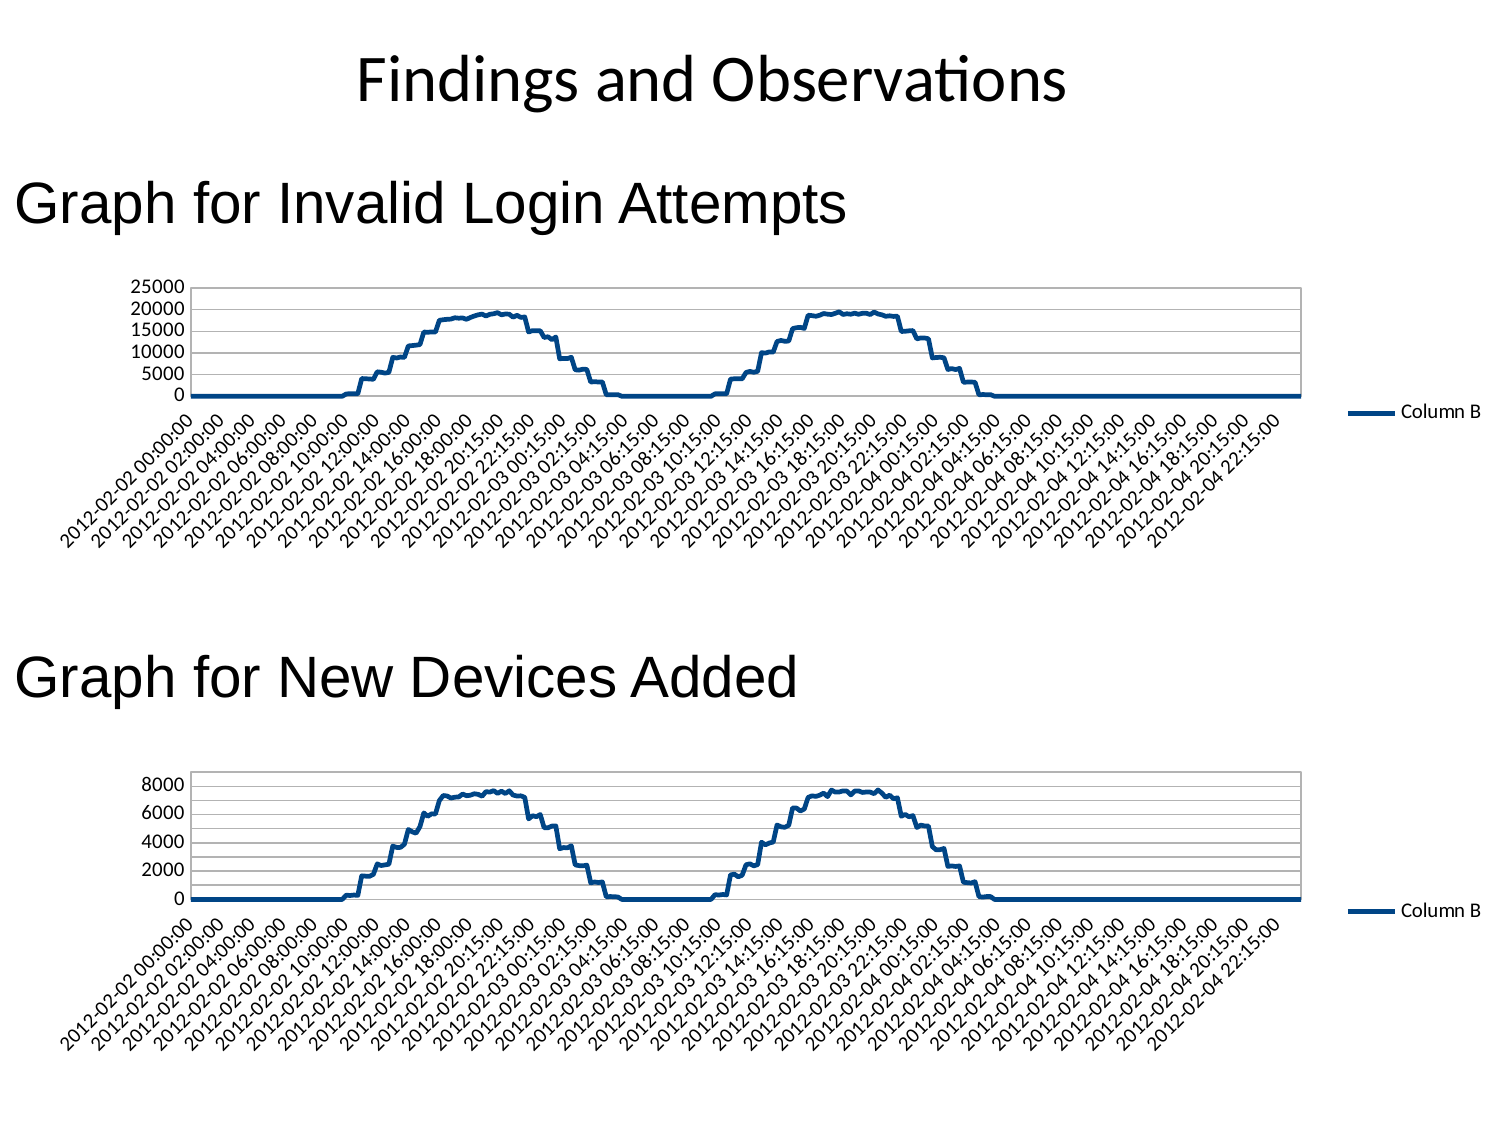

# Findings and Observations
Graph for Invalid Login Attempts
### Chart
| Category | Column B |
|---|---|
| 2012-02-02 00:00:00 | 0.0 |
| 2012-02-02 00:15:00 | 0.0 |
| 2012-02-02 00:30:00 | 0.0 |
| 2012-02-02 00:45:00 | 0.0 |
| 2012-02-02 01:00:00 | 0.0 |
| 2012-02-02 01:15:00 | 0.0 |
| 2012-02-02 01:30:00 | 0.0 |
| 2012-02-02 01:45:00 | 0.0 |
| 2012-02-02 02:00:00 | 0.0 |
| 2012-02-02 02:15:00 | 0.0 |
| 2012-02-02 02:30:00 | 0.0 |
| 2012-02-02 02:45:00 | 0.0 |
| 2012-02-02 03:00:00 | 0.0 |
| 2012-02-02 03:15:00 | 0.0 |
| 2012-02-02 03:30:00 | 0.0 |
| 2012-02-02 03:45:00 | 0.0 |
| 2012-02-02 04:00:00 | 0.0 |
| 2012-02-02 04:15:00 | 0.0 |
| 2012-02-02 04:30:00 | 0.0 |
| 2012-02-02 04:45:00 | 0.0 |
| 2012-02-02 05:00:00 | 0.0 |
| 2012-02-02 05:15:00 | 0.0 |
| 2012-02-02 05:30:00 | 0.0 |
| 2012-02-02 05:45:00 | 0.0 |
| 2012-02-02 06:00:00 | 0.0 |
| 2012-02-02 06:15:00 | 0.0 |
| 2012-02-02 06:30:00 | 0.0 |
| 2012-02-02 06:45:00 | 0.0 |
| 2012-02-02 07:00:00 | 0.0 |
| 2012-02-02 07:15:00 | 0.0 |
| 2012-02-02 07:30:00 | 0.0 |
| 2012-02-02 07:45:00 | 0.0 |
| 2012-02-02 08:00:00 | 0.0 |
| 2012-02-02 08:15:00 | 0.0 |
| 2012-02-02 08:30:00 | 0.0 |
| 2012-02-02 08:45:00 | 0.0 |
| 2012-02-02 09:00:00 | 0.0 |
| 2012-02-02 09:15:00 | 0.0 |
| 2012-02-02 09:30:00 | 0.0 |
| 2012-02-02 09:45:00 | 0.0 |
| 2012-02-02 10:00:00 | 524.0 |
| 2012-02-02 10:15:00 | 581.0 |
| 2012-02-02 10:30:00 | 549.0 |
| 2012-02-02 10:45:00 | 553.0 |
| 2012-02-02 11:00:00 | 4084.0 |
| 2012-02-02 11:15:00 | 4029.0 |
| 2012-02-02 11:30:00 | 3991.0 |
| 2012-02-02 11:45:00 | 3905.0 |
| 2012-02-02 12:00:00 | 5642.0 |
| 2012-02-02 12:15:00 | 5551.0 |
| 2012-02-02 12:30:00 | 5333.0 |
| 2012-02-02 12:45:00 | 5517.0 |
| 2012-02-02 13:00:00 | 8968.0 |
| 2012-02-02 13:15:00 | 8835.0 |
| 2012-02-02 13:30:00 | 9052.0 |
| 2012-02-02 13:45:00 | 8963.0 |
| 2012-02-02 14:00:00 | 11616.0 |
| 2012-02-02 14:15:00 | 11690.0 |
| 2012-02-02 14:30:00 | 11784.0 |
| 2012-02-02 14:45:00 | 11926.0 |
| 2012-02-02 15:00:00 | 14830.0 |
| 2012-02-02 15:15:00 | 14760.0 |
| 2012-02-02 15:30:00 | 14854.0 |
| 2012-02-02 15:45:00 | 14821.0 |
| 2012-02-02 16:00:00 | 17530.0 |
| 2012-02-02 16:15:00 | 17663.0 |
| 2012-02-02 16:30:00 | 17766.0 |
| 2012-02-02 16:45:00 | 17820.0 |
| 2012-02-02 17:00:00 | 18121.0 |
| 2012-02-02 17:15:00 | 18017.0 |
| 2012-02-02 17:30:00 | 18076.0 |
| 2012-02-02 17:45:00 | 17761.0 |
| 2012-02-02 18:00:00 | 18189.0 |
| 2012-02-02 18:15:00 | 18527.0 |
| 2012-02-02 18:30:00 | 18796.0 |
| 2012-02-02 18:45:00 | 18983.0 |
| 2012-02-02 19:00:00 | 18518.0 |
| 2012-02-02 19:15:00 | 18925.0 |
| 2012-02-02 19:45:00 | 19047.0 |
| 2012-02-02 20:00:00 | 19299.0 |
| 2012-02-02 20:15:00 | 18806.0 |
| 2012-02-02 20:30:00 | 18995.0 |
| 2012-02-02 20:45:00 | 18957.0 |
| 2012-02-02 21:00:00 | 18262.0 |
| 2012-02-02 21:15:00 | 18690.0 |
| 2012-02-02 21:30:00 | 18197.0 |
| 2012-02-02 21:45:00 | 18316.0 |
| 2012-02-02 22:00:00 | 14828.0 |
| 2012-02-02 22:15:00 | 15145.0 |
| 2012-02-02 22:30:00 | 15116.0 |
| 2012-02-02 22:45:00 | 15099.0 |
| 2012-02-02 23:00:00 | 13562.0 |
| 2012-02-02 23:15:00 | 13738.0 |
| 2012-02-02 23:30:00 | 13066.0 |
| 2012-02-02 23:45:00 | 13682.0 |
| 2012-02-03 00:00:00 | 8653.0 |
| 2012-02-03 00:15:00 | 8719.0 |
| 2012-02-03 00:30:00 | 8701.0 |
| 2012-02-03 00:45:00 | 9005.0 |
| 2012-02-03 01:00:00 | 6110.0 |
| 2012-02-03 01:15:00 | 6023.0 |
| 2012-02-03 01:30:00 | 6258.0 |
| 2012-02-03 01:45:00 | 6183.0 |
| 2012-02-03 02:00:00 | 3261.0 |
| 2012-02-03 02:15:00 | 3364.0 |
| 2012-02-03 02:30:00 | 3281.0 |
| 2012-02-03 02:45:00 | 3311.0 |
| 2012-02-03 03:00:00 | 343.0 |
| 2012-02-03 03:15:00 | 349.0 |
| 2012-02-03 03:30:00 | 341.0 |
| 2012-02-03 03:45:00 | 367.0 |
| 2012-02-03 04:00:00 | 0.0 |
| 2012-02-03 04:15:00 | 0.0 |
| 2012-02-03 04:30:00 | 0.0 |
| 2012-02-03 04:45:00 | 0.0 |
| 2012-02-03 05:00:00 | 0.0 |
| 2012-02-03 05:15:00 | 0.0 |
| 2012-02-03 05:30:00 | 0.0 |
| 2012-02-03 05:45:00 | 0.0 |
| 2012-02-03 06:00:00 | 0.0 |
| 2012-02-03 06:15:00 | 0.0 |
| 2012-02-03 06:30:00 | 0.0 |
| 2012-02-03 06:45:00 | 0.0 |
| 2012-02-03 07:00:00 | 0.0 |
| 2012-02-03 07:15:00 | 0.0 |
| 2012-02-03 07:30:00 | 0.0 |
| 2012-02-03 07:45:00 | 0.0 |
| 2012-02-03 08:00:00 | 0.0 |
| 2012-02-03 08:15:00 | 0.0 |
| 2012-02-03 08:30:00 | 0.0 |
| 2012-02-03 08:45:00 | 0.0 |
| 2012-02-03 09:00:00 | 0.0 |
| 2012-02-03 09:15:00 | 0.0 |
| 2012-02-03 09:30:00 | 0.0 |
| 2012-02-03 09:45:00 | 0.0 |
| 2012-02-03 10:00:00 | 548.0 |
| 2012-02-03 10:15:00 | 575.0 |
| 2012-02-03 10:30:00 | 564.0 |
| 2012-02-03 10:45:00 | 548.0 |
| 2012-02-03 11:00:00 | 3942.0 |
| 2012-02-03 11:15:00 | 4032.0 |
| 2012-02-03 11:30:00 | 4018.0 |
| 2012-02-03 11:45:00 | 4013.0 |
| 2012-02-03 12:00:00 | 5484.0 |
| 2012-02-03 12:15:00 | 5732.0 |
| 2012-02-03 12:30:00 | 5530.0 |
| 2012-02-03 12:45:00 | 5759.0 |
| 2012-02-03 13:00:00 | 10057.0 |
| 2012-02-03 13:15:00 | 9957.0 |
| 2012-02-03 13:30:00 | 10239.0 |
| 2012-02-03 13:45:00 | 10188.0 |
| 2012-02-03 14:00:00 | 12650.0 |
| 2012-02-03 14:15:00 | 12888.0 |
| 2012-02-03 14:30:00 | 12690.0 |
| 2012-02-03 14:45:00 | 12751.0 |
| 2012-02-03 15:00:00 | 15606.0 |
| 2012-02-03 15:15:00 | 15833.0 |
| 2012-02-03 15:30:00 | 15915.0 |
| 2012-02-03 15:45:00 | 15646.0 |
| 2012-02-03 16:00:00 | 18709.0 |
| 2012-02-03 16:15:00 | 18604.0 |
| 2012-02-03 16:30:00 | 18474.0 |
| 2012-02-03 16:45:00 | 18703.0 |
| 2012-02-03 17:00:00 | 19096.0 |
| 2012-02-03 17:15:00 | 18947.0 |
| 2012-02-03 17:30:00 | 18874.0 |
| 2012-02-03 17:45:00 | 19154.0 |
| 2012-02-03 18:00:00 | 19495.0 |
| 2012-02-03 18:15:00 | 18888.0 |
| 2012-02-03 18:30:00 | 19047.0 |
| 2012-02-03 18:45:00 | 18936.0 |
| 2012-02-03 19:00:00 | 19180.0 |
| 2012-02-03 19:15:00 | 18925.0 |
| 2012-02-03 19:30:00 | 19160.0 |
| 2012-02-03 19:45:00 | 19168.0 |
| 2012-02-03 20:00:00 | 18867.0 |
| 2012-02-03 20:15:00 | 19424.0 |
| 2012-02-03 20:30:00 | 19005.0 |
| 2012-02-03 20:45:00 | 18796.0 |
| 2012-02-03 21:00:00 | 18459.0 |
| 2012-02-03 21:15:00 | 18576.0 |
| 2012-02-03 21:30:00 | 18429.0 |
| 2012-02-03 21:45:00 | 18486.0 |
| 2012-02-03 22:00:00 | 14960.0 |
| 2012-02-03 22:15:00 | 15006.0 |
| 2012-02-03 22:30:00 | 15108.0 |
| 2012-02-03 22:45:00 | 15158.0 |
| 2012-02-03 23:00:00 | 13232.0 |
| 2012-02-03 23:15:00 | 13468.0 |
| 2012-02-03 23:30:00 | 13460.0 |
| 2012-02-03 23:45:00 | 13270.0 |
| 2012-02-04 00:00:00 | 8847.0 |
| 2012-02-04 00:15:00 | 8936.0 |
| 2012-02-04 00:30:00 | 8988.0 |
| 2012-02-04 00:45:00 | 8880.0 |
| 2012-02-04 01:00:00 | 6175.0 |
| 2012-02-04 01:15:00 | 6396.0 |
| 2012-02-04 01:30:00 | 6158.0 |
| 2012-02-04 01:45:00 | 6434.0 |
| 2012-02-04 02:00:00 | 3227.0 |
| 2012-02-04 02:15:00 | 3263.0 |
| 2012-02-04 02:30:00 | 3282.0 |
| 2012-02-04 02:45:00 | 3230.0 |
| 2012-02-04 03:00:00 | 327.0 |
| 2012-02-04 03:15:00 | 386.0 |
| 2012-02-04 03:30:00 | 354.0 |
| 2012-02-04 03:45:00 | 365.0 |
| 2012-02-04 04:00:00 | 0.0 |
| 2012-02-04 04:15:00 | 0.0 |
| 2012-02-04 04:30:00 | 0.0 |
| 2012-02-04 04:45:00 | 0.0 |
| 2012-02-04 05:00:00 | 0.0 |
| 2012-02-04 05:15:00 | 0.0 |
| 2012-02-04 05:30:00 | 0.0 |
| 2012-02-04 05:45:00 | 0.0 |
| 2012-02-04 06:00:00 | 0.0 |
| 2012-02-04 06:15:00 | 0.0 |
| 2012-02-04 06:30:00 | 0.0 |
| 2012-02-04 06:45:00 | 0.0 |
| 2012-02-04 07:00:00 | 0.0 |
| 2012-02-04 07:15:00 | 0.0 |
| 2012-02-04 07:30:00 | 0.0 |
| 2012-02-04 07:45:00 | 0.0 |
| 2012-02-04 08:00:00 | 0.0 |
| 2012-02-04 08:15:00 | 0.0 |
| 2012-02-04 08:30:00 | 0.0 |
| 2012-02-04 08:45:00 | 0.0 |
| 2012-02-04 09:00:00 | 0.0 |
| 2012-02-04 09:15:00 | 0.0 |
| 2012-02-04 09:30:00 | 0.0 |
| 2012-02-04 09:45:00 | 0.0 |
| 2012-02-04 10:00:00 | 0.0 |
| 2012-02-04 10:15:00 | 0.0 |
| 2012-02-04 10:30:00 | 0.0 |
| 2012-02-04 10:45:00 | 0.0 |
| 2012-02-04 11:00:00 | 0.0 |
| 2012-02-04 11:15:00 | 0.0 |
| 2012-02-04 11:30:00 | 0.0 |
| 2012-02-04 11:45:00 | 0.0 |
| 2012-02-04 12:00:00 | 0.0 |
| 2012-02-04 12:15:00 | 0.0 |
| 2012-02-04 12:30:00 | 0.0 |
| 2012-02-04 12:45:00 | 0.0 |
| 2012-02-04 13:00:00 | 0.0 |
| 2012-02-04 13:15:00 | 0.0 |
| 2012-02-04 13:30:00 | 0.0 |
| 2012-02-04 13:45:00 | 0.0 |
| 2012-02-04 14:00:00 | 0.0 |
| 2012-02-04 14:15:00 | 0.0 |
| 2012-02-04 14:30:00 | 0.0 |
| 2012-02-04 14:45:00 | 0.0 |
| 2012-02-04 15:00:00 | 0.0 |
| 2012-02-04 15:15:00 | 0.0 |
| 2012-02-04 15:30:00 | 0.0 |
| 2012-02-04 15:45:00 | 0.0 |
| 2012-02-04 16:00:00 | 0.0 |
| 2012-02-04 16:15:00 | 0.0 |
| 2012-02-04 16:30:00 | 0.0 |
| 2012-02-04 16:45:00 | 0.0 |
| 2012-02-04 17:00:00 | 0.0 |
| 2012-02-04 17:15:00 | 0.0 |
| 2012-02-04 17:30:00 | 0.0 |
| 2012-02-04 17:45:00 | 0.0 |
| 2012-02-04 18:00:00 | 0.0 |
| 2012-02-04 18:15:00 | 0.0 |
| 2012-02-04 18:30:00 | 0.0 |
| 2012-02-04 18:45:00 | 0.0 |
| 2012-02-04 19:00:00 | 0.0 |
| 2012-02-04 19:15:00 | 0.0 |
| 2012-02-04 19:30:00 | 0.0 |
| 2012-02-04 19:45:00 | 0.0 |
| 2012-02-04 20:00:00 | 0.0 |
| 2012-02-04 20:15:00 | 0.0 |
| 2012-02-04 20:30:00 | 0.0 |
| 2012-02-04 20:45:00 | 0.0 |
| 2012-02-04 21:00:00 | 0.0 |
| 2012-02-04 21:15:00 | 0.0 |
| 2012-02-04 21:30:00 | 0.0 |
| 2012-02-04 21:45:00 | 0.0 |
| 2012-02-04 22:00:00 | 0.0 |
| 2012-02-04 22:15:00 | 0.0 |
| 2012-02-04 22:30:00 | 0.0 |
| 2012-02-04 22:45:00 | 0.0 |
| 2012-02-04 23:00:00 | 0.0 |
| 2012-02-04 23:15:00 | 0.0 |
| 2012-02-04 23:30:00 | 0.0 |
| 2012-02-04 23:45:00 | 0.0 |Graph for New Devices Added
### Chart
| Category | Column B |
|---|---|
| 2012-02-02 00:00:00 | 0.0 |
| 2012-02-02 00:15:00 | 0.0 |
| 2012-02-02 00:30:00 | 0.0 |
| 2012-02-02 00:45:00 | 0.0 |
| 2012-02-02 01:00:00 | 0.0 |
| 2012-02-02 01:15:00 | 0.0 |
| 2012-02-02 01:30:00 | 0.0 |
| 2012-02-02 01:45:00 | 0.0 |
| 2012-02-02 02:00:00 | 0.0 |
| 2012-02-02 02:15:00 | 0.0 |
| 2012-02-02 02:30:00 | 0.0 |
| 2012-02-02 02:45:00 | 0.0 |
| 2012-02-02 03:00:00 | 0.0 |
| 2012-02-02 03:15:00 | 0.0 |
| 2012-02-02 03:30:00 | 0.0 |
| 2012-02-02 03:45:00 | 0.0 |
| 2012-02-02 04:00:00 | 0.0 |
| 2012-02-02 04:15:00 | 0.0 |
| 2012-02-02 04:30:00 | 0.0 |
| 2012-02-02 04:45:00 | 0.0 |
| 2012-02-02 05:00:00 | 0.0 |
| 2012-02-02 05:15:00 | 0.0 |
| 2012-02-02 05:30:00 | 0.0 |
| 2012-02-02 05:45:00 | 0.0 |
| 2012-02-02 06:00:00 | 0.0 |
| 2012-02-02 06:15:00 | 0.0 |
| 2012-02-02 06:30:00 | 0.0 |
| 2012-02-02 06:45:00 | 0.0 |
| 2012-02-02 07:00:00 | 0.0 |
| 2012-02-02 07:15:00 | 0.0 |
| 2012-02-02 07:30:00 | 0.0 |
| 2012-02-02 07:45:00 | 0.0 |
| 2012-02-02 08:00:00 | 0.0 |
| 2012-02-02 08:15:00 | 0.0 |
| 2012-02-02 08:30:00 | 0.0 |
| 2012-02-02 08:45:00 | 0.0 |
| 2012-02-02 09:00:00 | 0.0 |
| 2012-02-02 09:15:00 | 0.0 |
| 2012-02-02 09:30:00 | 0.0 |
| 2012-02-02 09:45:00 | 0.0 |
| 2012-02-02 10:00:00 | 297.0 |
| 2012-02-02 10:15:00 | 273.0 |
| 2012-02-02 10:30:00 | 306.0 |
| 2012-02-02 10:45:00 | 284.0 |
| 2012-02-02 11:00:00 | 1665.0 |
| 2012-02-02 11:15:00 | 1645.0 |
| 2012-02-02 11:30:00 | 1627.0 |
| 2012-02-02 11:45:00 | 1765.0 |
| 2012-02-02 12:00:00 | 2508.0 |
| 2012-02-02 12:15:00 | 2395.0 |
| 2012-02-02 12:30:00 | 2444.0 |
| 2012-02-02 12:45:00 | 2488.0 |
| 2012-02-02 13:00:00 | 3769.0 |
| 2012-02-02 13:15:00 | 3674.0 |
| 2012-02-02 13:30:00 | 3677.0 |
| 2012-02-02 13:45:00 | 3901.0 |
| 2012-02-02 14:00:00 | 4945.0 |
| 2012-02-02 14:15:00 | 4783.0 |
| 2012-02-02 14:30:00 | 4682.0 |
| 2012-02-02 14:45:00 | 5144.0 |
| 2012-02-02 15:00:00 | 6118.0 |
| 2012-02-02 15:15:00 | 5875.0 |
| 2012-02-02 15:30:00 | 6053.0 |
| 2012-02-02 15:45:00 | 6045.0 |
| 2012-02-02 16:00:00 | 6982.0 |
| 2012-02-02 16:15:00 | 7349.0 |
| 2012-02-02 16:30:00 | 7316.0 |
| 2012-02-02 16:45:00 | 7168.0 |
| 2012-02-02 17:00:00 | 7229.0 |
| 2012-02-02 17:15:00 | 7249.0 |
| 2012-02-02 17:30:00 | 7452.0 |
| 2012-02-02 17:45:00 | 7335.0 |
| 2012-02-02 18:00:00 | 7368.0 |
| 2012-02-02 18:15:00 | 7473.0 |
| 2012-02-02 18:30:00 | 7430.0 |
| 2012-02-02 18:45:00 | 7297.0 |
| 2012-02-02 19:00:00 | 7622.0 |
| 2012-02-02 19:15:00 | 7589.0 |
| 2012-02-02 19:45:00 | 7696.0 |
| 2012-02-02 20:00:00 | 7497.0 |
| 2012-02-02 20:15:00 | 7658.0 |
| 2012-02-02 20:30:00 | 7489.0 |
| 2012-02-02 20:45:00 | 7683.0 |
| 2012-02-02 21:00:00 | 7381.0 |
| 2012-02-02 21:15:00 | 7314.0 |
| 2012-02-02 21:30:00 | 7327.0 |
| 2012-02-02 21:45:00 | 7219.0 |
| 2012-02-02 22:00:00 | 5692.0 |
| 2012-02-02 22:15:00 | 5918.0 |
| 2012-02-02 22:30:00 | 5852.0 |
| 2012-02-02 22:45:00 | 6003.0 |
| 2012-02-02 23:00:00 | 5065.0 |
| 2012-02-02 23:15:00 | 5068.0 |
| 2012-02-02 23:30:00 | 5187.0 |
| 2012-02-02 23:45:00 | 5200.0 |
| 2012-02-03 00:00:00 | 3583.0 |
| 2012-02-03 00:15:00 | 3667.0 |
| 2012-02-03 00:30:00 | 3646.0 |
| 2012-02-03 00:45:00 | 3794.0 |
| 2012-02-03 01:00:00 | 2440.0 |
| 2012-02-03 01:15:00 | 2386.0 |
| 2012-02-03 01:30:00 | 2372.0 |
| 2012-02-03 01:45:00 | 2424.0 |
| 2012-02-03 02:00:00 | 1172.0 |
| 2012-02-03 02:15:00 | 1229.0 |
| 2012-02-03 02:30:00 | 1194.0 |
| 2012-02-03 02:45:00 | 1233.0 |
| 2012-02-03 03:00:00 | 181.0 |
| 2012-02-03 03:15:00 | 198.0 |
| 2012-02-03 03:30:00 | 191.0 |
| 2012-02-03 03:45:00 | 171.0 |
| 2012-02-03 04:00:00 | 0.0 |
| 2012-02-03 04:15:00 | 0.0 |
| 2012-02-03 04:30:00 | 0.0 |
| 2012-02-03 04:45:00 | 0.0 |
| 2012-02-03 05:00:00 | 0.0 |
| 2012-02-03 05:15:00 | 0.0 |
| 2012-02-03 05:30:00 | 0.0 |
| 2012-02-03 05:45:00 | 0.0 |
| 2012-02-03 06:00:00 | 0.0 |
| 2012-02-03 06:15:00 | 0.0 |
| 2012-02-03 06:30:00 | 0.0 |
| 2012-02-03 06:45:00 | 0.0 |
| 2012-02-03 07:00:00 | 0.0 |
| 2012-02-03 07:15:00 | 0.0 |
| 2012-02-03 07:30:00 | 0.0 |
| 2012-02-03 07:45:00 | 0.0 |
| 2012-02-03 08:00:00 | 0.0 |
| 2012-02-03 08:15:00 | 0.0 |
| 2012-02-03 08:30:00 | 0.0 |
| 2012-02-03 08:45:00 | 0.0 |
| 2012-02-03 09:00:00 | 0.0 |
| 2012-02-03 09:15:00 | 0.0 |
| 2012-02-03 09:30:00 | 0.0 |
| 2012-02-03 09:45:00 | 0.0 |
| 2012-02-03 10:00:00 | 332.0 |
| 2012-02-03 10:15:00 | 306.0 |
| 2012-02-03 10:30:00 | 346.0 |
| 2012-02-03 10:45:00 | 316.0 |
| 2012-02-03 11:00:00 | 1728.0 |
| 2012-02-03 11:15:00 | 1786.0 |
| 2012-02-03 11:30:00 | 1593.0 |
| 2012-02-03 11:45:00 | 1706.0 |
| 2012-02-03 12:00:00 | 2452.0 |
| 2012-02-03 12:15:00 | 2516.0 |
| 2012-02-03 12:30:00 | 2371.0 |
| 2012-02-03 12:45:00 | 2458.0 |
| 2012-02-03 13:00:00 | 4047.0 |
| 2012-02-03 13:15:00 | 3858.0 |
| 2012-02-03 13:30:00 | 3989.0 |
| 2012-02-03 13:45:00 | 4054.0 |
| 2012-02-03 14:00:00 | 5265.0 |
| 2012-02-03 14:15:00 | 5135.0 |
| 2012-02-03 14:30:00 | 5099.0 |
| 2012-02-03 14:45:00 | 5240.0 |
| 2012-02-03 15:00:00 | 6469.0 |
| 2012-02-03 15:15:00 | 6462.0 |
| 2012-02-03 15:30:00 | 6251.0 |
| 2012-02-03 15:45:00 | 6396.0 |
| 2012-02-03 16:00:00 | 7213.0 |
| 2012-02-03 16:15:00 | 7325.0 |
| 2012-02-03 16:30:00 | 7284.0 |
| 2012-02-03 16:45:00 | 7373.0 |
| 2012-02-03 17:00:00 | 7521.0 |
| 2012-02-03 17:15:00 | 7270.0 |
| 2012-02-03 17:30:00 | 7735.0 |
| 2012-02-03 17:45:00 | 7589.0 |
| 2012-02-03 18:00:00 | 7597.0 |
| 2012-02-03 18:15:00 | 7677.0 |
| 2012-02-03 18:30:00 | 7659.0 |
| 2012-02-03 18:45:00 | 7393.0 |
| 2012-02-03 19:00:00 | 7667.0 |
| 2012-02-03 19:15:00 | 7673.0 |
| 2012-02-03 19:30:00 | 7566.0 |
| 2012-02-03 19:45:00 | 7598.0 |
| 2012-02-03 20:00:00 | 7591.0 |
| 2012-02-03 20:15:00 | 7477.0 |
| 2012-02-03 20:30:00 | 7742.0 |
| 2012-02-03 20:45:00 | 7525.0 |
| 2012-02-03 21:00:00 | 7216.0 |
| 2012-02-03 21:15:00 | 7376.0 |
| 2012-02-03 21:30:00 | 7119.0 |
| 2012-02-03 21:45:00 | 7188.0 |
| 2012-02-03 22:00:00 | 5876.0 |
| 2012-02-03 22:15:00 | 6016.0 |
| 2012-02-03 22:30:00 | 5842.0 |
| 2012-02-03 22:45:00 | 5925.0 |
| 2012-02-03 23:00:00 | 5082.0 |
| 2012-02-03 23:15:00 | 5255.0 |
| 2012-02-03 23:30:00 | 5196.0 |
| 2012-02-03 23:45:00 | 5189.0 |
| 2012-02-04 00:00:00 | 3735.0 |
| 2012-02-04 00:15:00 | 3503.0 |
| 2012-02-04 00:30:00 | 3514.0 |
| 2012-02-04 00:45:00 | 3602.0 |
| 2012-02-04 01:00:00 | 2335.0 |
| 2012-02-04 01:15:00 | 2369.0 |
| 2012-02-04 01:30:00 | 2329.0 |
| 2012-02-04 01:45:00 | 2369.0 |
| 2012-02-04 02:00:00 | 1210.0 |
| 2012-02-04 02:15:00 | 1185.0 |
| 2012-02-04 02:30:00 | 1159.0 |
| 2012-02-04 02:45:00 | 1250.0 |
| 2012-02-04 03:00:00 | 195.0 |
| 2012-02-04 03:15:00 | 163.0 |
| 2012-02-04 03:30:00 | 197.0 |
| 2012-02-04 03:45:00 | 199.0 |
| 2012-02-04 04:00:00 | 0.0 |
| 2012-02-04 04:15:00 | 0.0 |
| 2012-02-04 04:30:00 | 0.0 |
| 2012-02-04 04:45:00 | 0.0 |
| 2012-02-04 05:00:00 | 0.0 |
| 2012-02-04 05:15:00 | 0.0 |
| 2012-02-04 05:30:00 | 0.0 |
| 2012-02-04 05:45:00 | 0.0 |
| 2012-02-04 06:00:00 | 0.0 |
| 2012-02-04 06:15:00 | 0.0 |
| 2012-02-04 06:30:00 | 0.0 |
| 2012-02-04 06:45:00 | 0.0 |
| 2012-02-04 07:00:00 | 0.0 |
| 2012-02-04 07:15:00 | 0.0 |
| 2012-02-04 07:30:00 | 0.0 |
| 2012-02-04 07:45:00 | 0.0 |
| 2012-02-04 08:00:00 | 0.0 |
| 2012-02-04 08:15:00 | 0.0 |
| 2012-02-04 08:30:00 | 0.0 |
| 2012-02-04 08:45:00 | 0.0 |
| 2012-02-04 09:00:00 | 0.0 |
| 2012-02-04 09:15:00 | 0.0 |
| 2012-02-04 09:30:00 | 0.0 |
| 2012-02-04 09:45:00 | 0.0 |
| 2012-02-04 10:00:00 | 0.0 |
| 2012-02-04 10:15:00 | 0.0 |
| 2012-02-04 10:30:00 | 0.0 |
| 2012-02-04 10:45:00 | 0.0 |
| 2012-02-04 11:00:00 | 0.0 |
| 2012-02-04 11:15:00 | 0.0 |
| 2012-02-04 11:30:00 | 0.0 |
| 2012-02-04 11:45:00 | 0.0 |
| 2012-02-04 12:00:00 | 0.0 |
| 2012-02-04 12:15:00 | 0.0 |
| 2012-02-04 12:30:00 | 0.0 |
| 2012-02-04 12:45:00 | 0.0 |
| 2012-02-04 13:00:00 | 0.0 |
| 2012-02-04 13:15:00 | 0.0 |
| 2012-02-04 13:30:00 | 0.0 |
| 2012-02-04 13:45:00 | 0.0 |
| 2012-02-04 14:00:00 | 0.0 |
| 2012-02-04 14:15:00 | 0.0 |
| 2012-02-04 14:30:00 | 0.0 |
| 2012-02-04 14:45:00 | 0.0 |
| 2012-02-04 15:00:00 | 0.0 |
| 2012-02-04 15:15:00 | 0.0 |
| 2012-02-04 15:30:00 | 0.0 |
| 2012-02-04 15:45:00 | 0.0 |
| 2012-02-04 16:00:00 | 0.0 |
| 2012-02-04 16:15:00 | 0.0 |
| 2012-02-04 16:30:00 | 0.0 |
| 2012-02-04 16:45:00 | 0.0 |
| 2012-02-04 17:00:00 | 0.0 |
| 2012-02-04 17:15:00 | 0.0 |
| 2012-02-04 17:30:00 | 0.0 |
| 2012-02-04 17:45:00 | 0.0 |
| 2012-02-04 18:00:00 | 0.0 |
| 2012-02-04 18:15:00 | 0.0 |
| 2012-02-04 18:30:00 | 0.0 |
| 2012-02-04 18:45:00 | 0.0 |
| 2012-02-04 19:00:00 | 0.0 |
| 2012-02-04 19:15:00 | 0.0 |
| 2012-02-04 19:30:00 | 0.0 |
| 2012-02-04 19:45:00 | 0.0 |
| 2012-02-04 20:00:00 | 0.0 |
| 2012-02-04 20:15:00 | 0.0 |
| 2012-02-04 20:30:00 | 0.0 |
| 2012-02-04 20:45:00 | 0.0 |
| 2012-02-04 21:00:00 | 0.0 |
| 2012-02-04 21:15:00 | 0.0 |
| 2012-02-04 21:30:00 | 0.0 |
| 2012-02-04 21:45:00 | 0.0 |
| 2012-02-04 22:00:00 | 0.0 |
| 2012-02-04 22:15:00 | 0.0 |
| 2012-02-04 22:30:00 | 0.0 |
| 2012-02-04 22:45:00 | 0.0 |
| 2012-02-04 23:00:00 | 0.0 |
| 2012-02-04 23:15:00 | 0.0 |
| 2012-02-04 23:30:00 | 0.0 |
| 2012-02-04 23:45:00 | 0.0 |